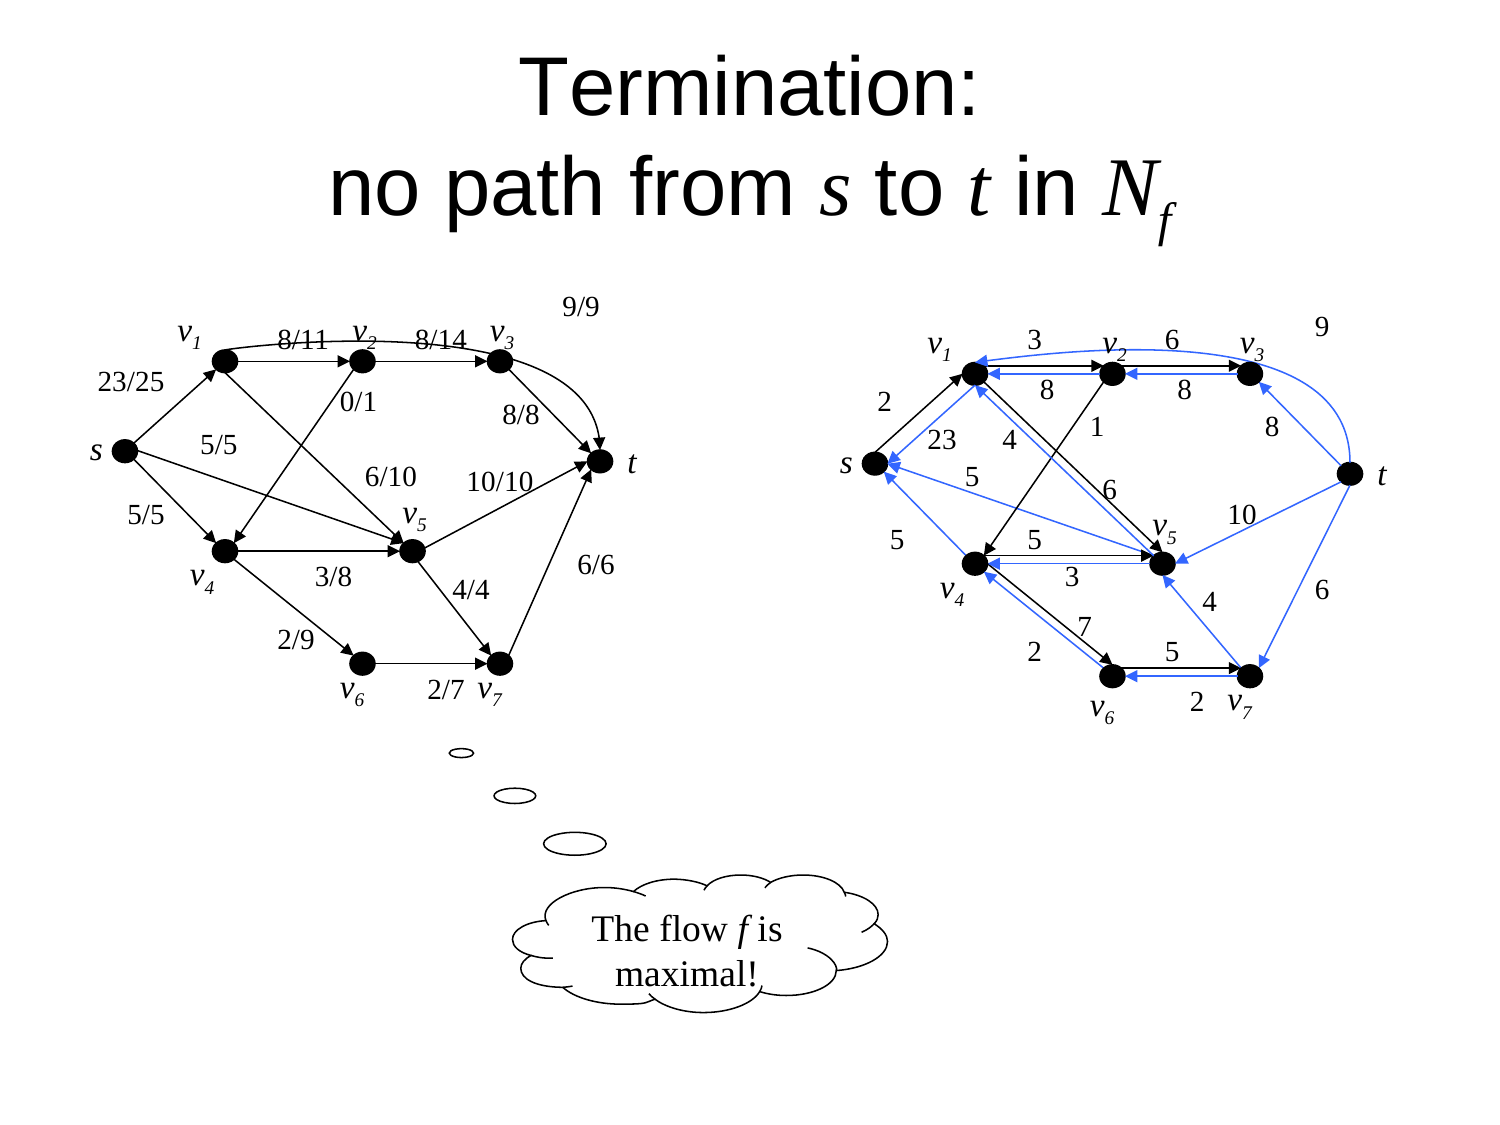

# Termination: no path from s to t in Nf
9/9
v1
v2
v3
9
8/11
8/14
v1
3
v2
6
v3
23/25
8
8
0/1
2
8/8
1
8
23
4
s
5/5
t
s
t
6/10
5
10/10
6
v5
5/5
10
v5
5
5
6/6
v4
3/8
3
v4
4/4
6
4
7
2/9
2
5
v6
v7
2/7
v7
v6
2
The flow f is maximal!